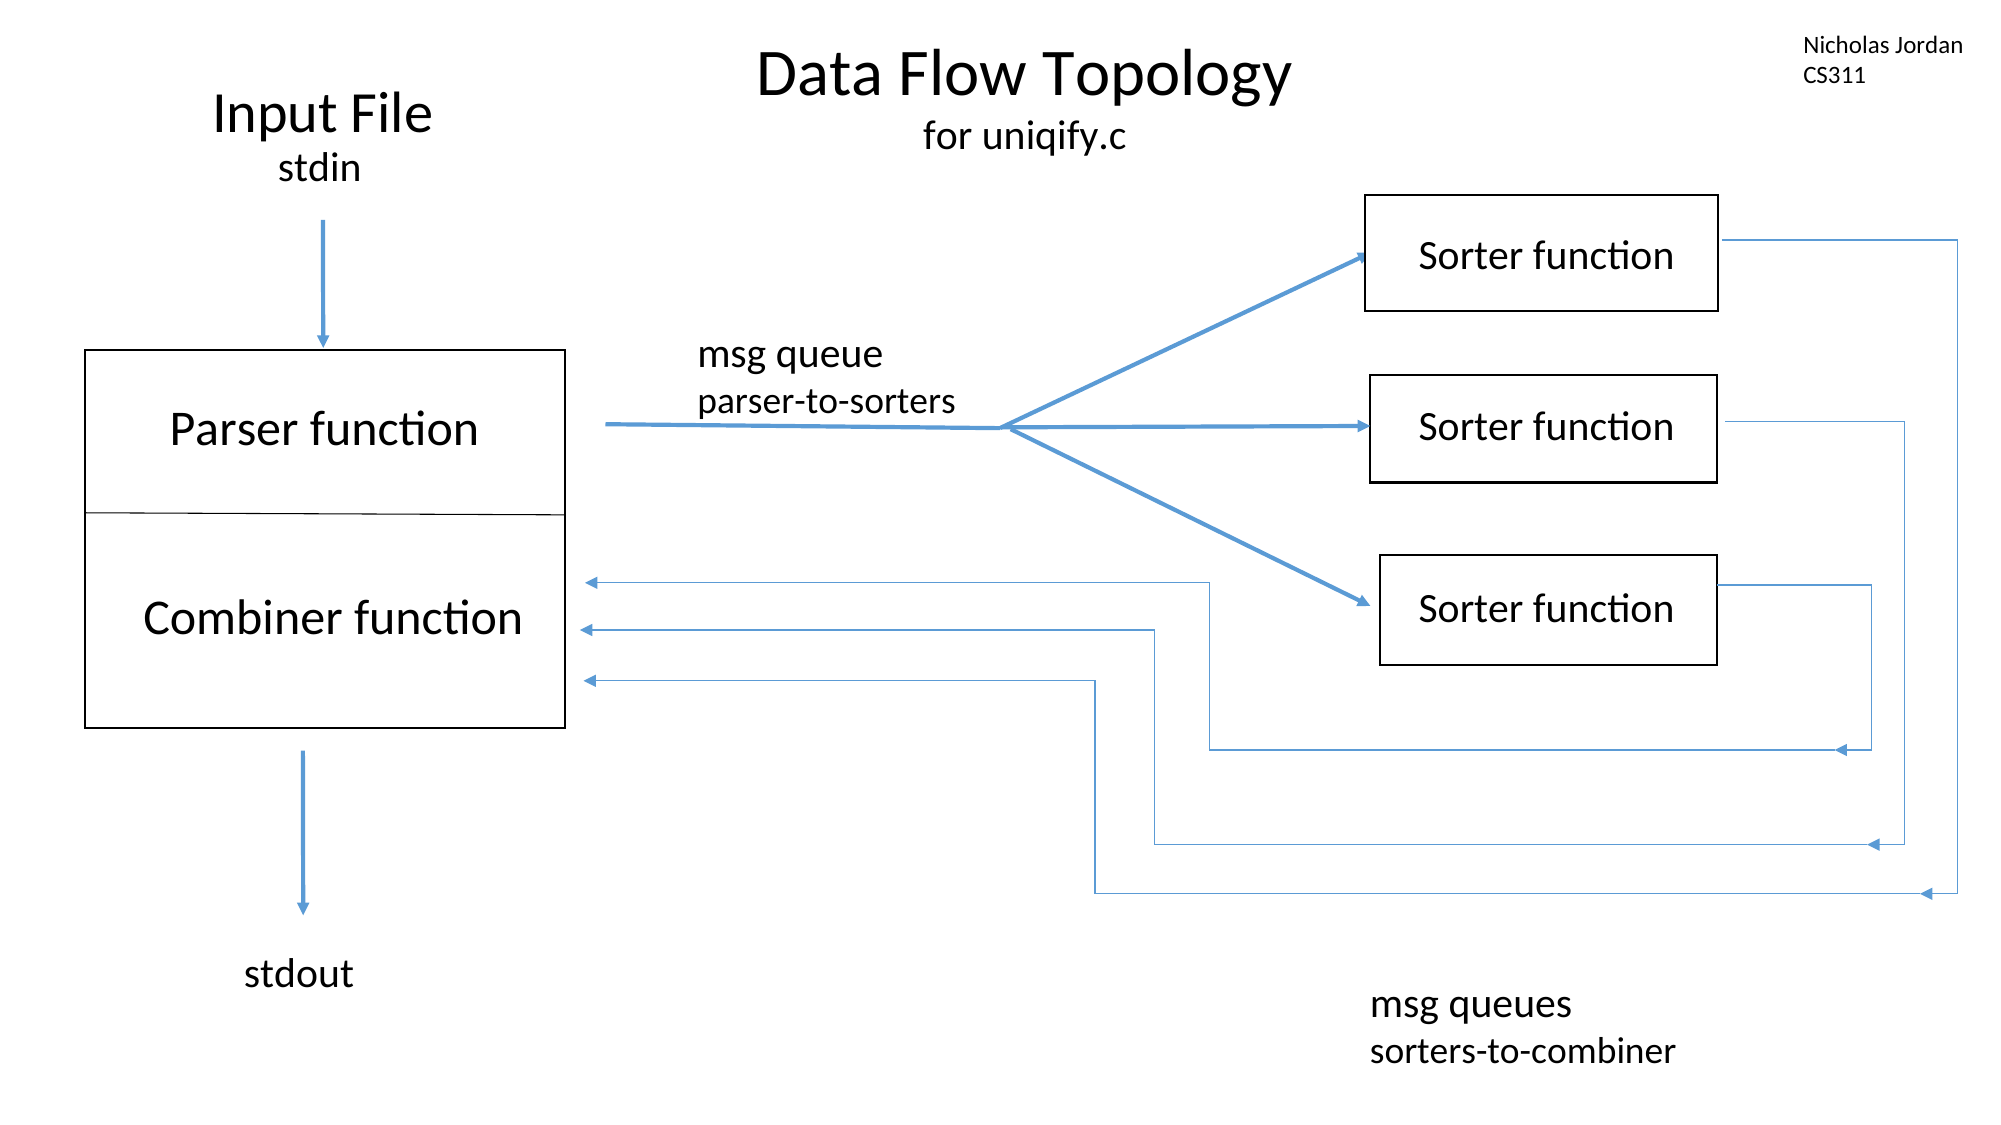

Data Flow Topology
for uniqify.c
Nicholas Jordan
CS311
Input File
stdin
Sorter function
msg queue
parser-to-sorters
Parser function
Sorter function
Sorter function
Combiner function
stdout
msg queues
sorters-to-combiner